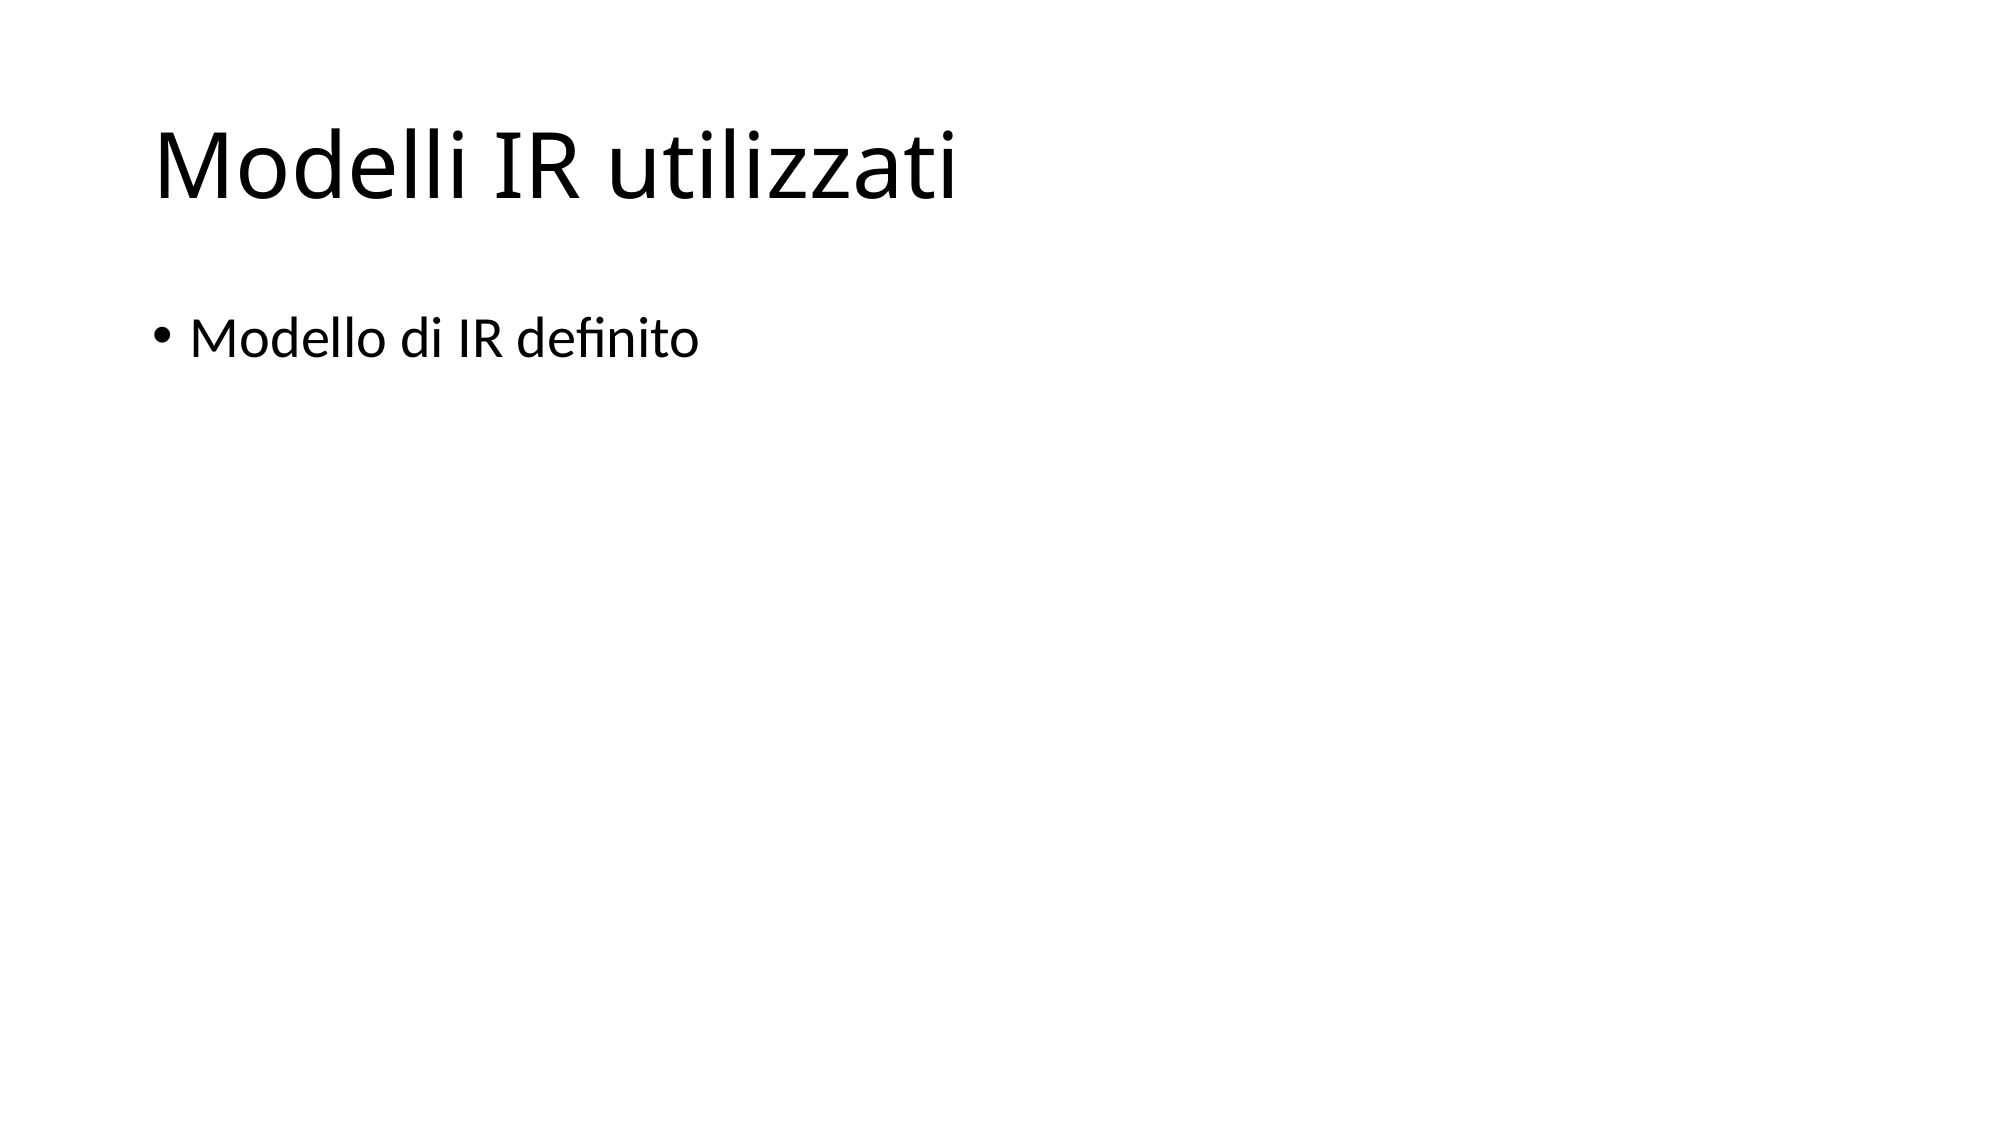

# Modelli IR utilizzati
Modello di IR definito